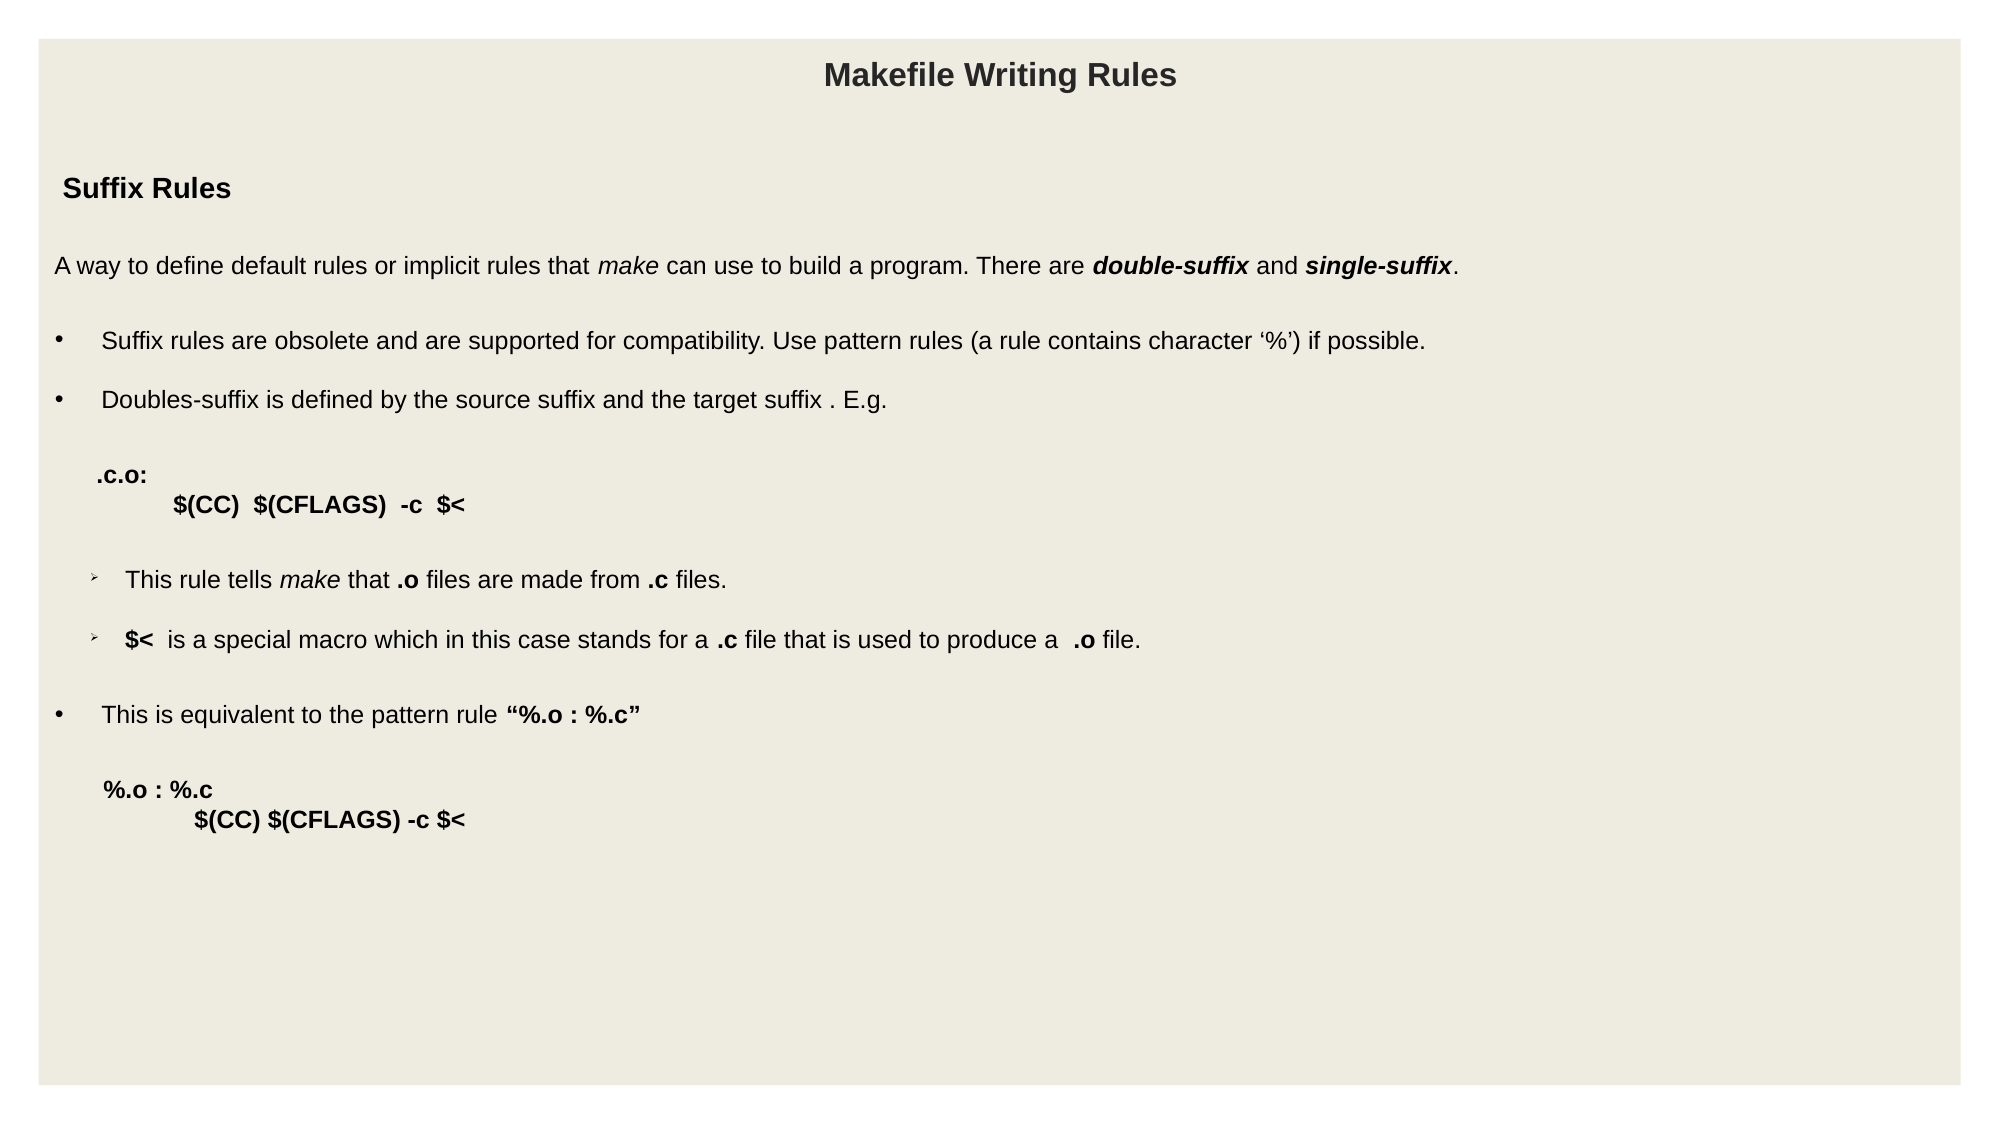

Makefile Writing Rules
 Suffix Rules
A way to define default rules or implicit rules that make can use to build a program. There are double-suffix and single-suffix.
Suffix rules are obsolete and are supported for compatibility. Use pattern rules (a rule contains character ‘%’) if possible.
Doubles-suffix is defined by the source suffix and the target suffix . E.g.
 .c.o:
 $(CC) $(CFLAGS) -c $<
This rule tells make that .o files are made from .c files.
$< is a special macro which in this case stands for a .c file that is used to produce a .o file.
This is equivalent to the pattern rule “%.o : %.c”
 %.o : %.c
 $(CC) $(CFLAGS) -c $<